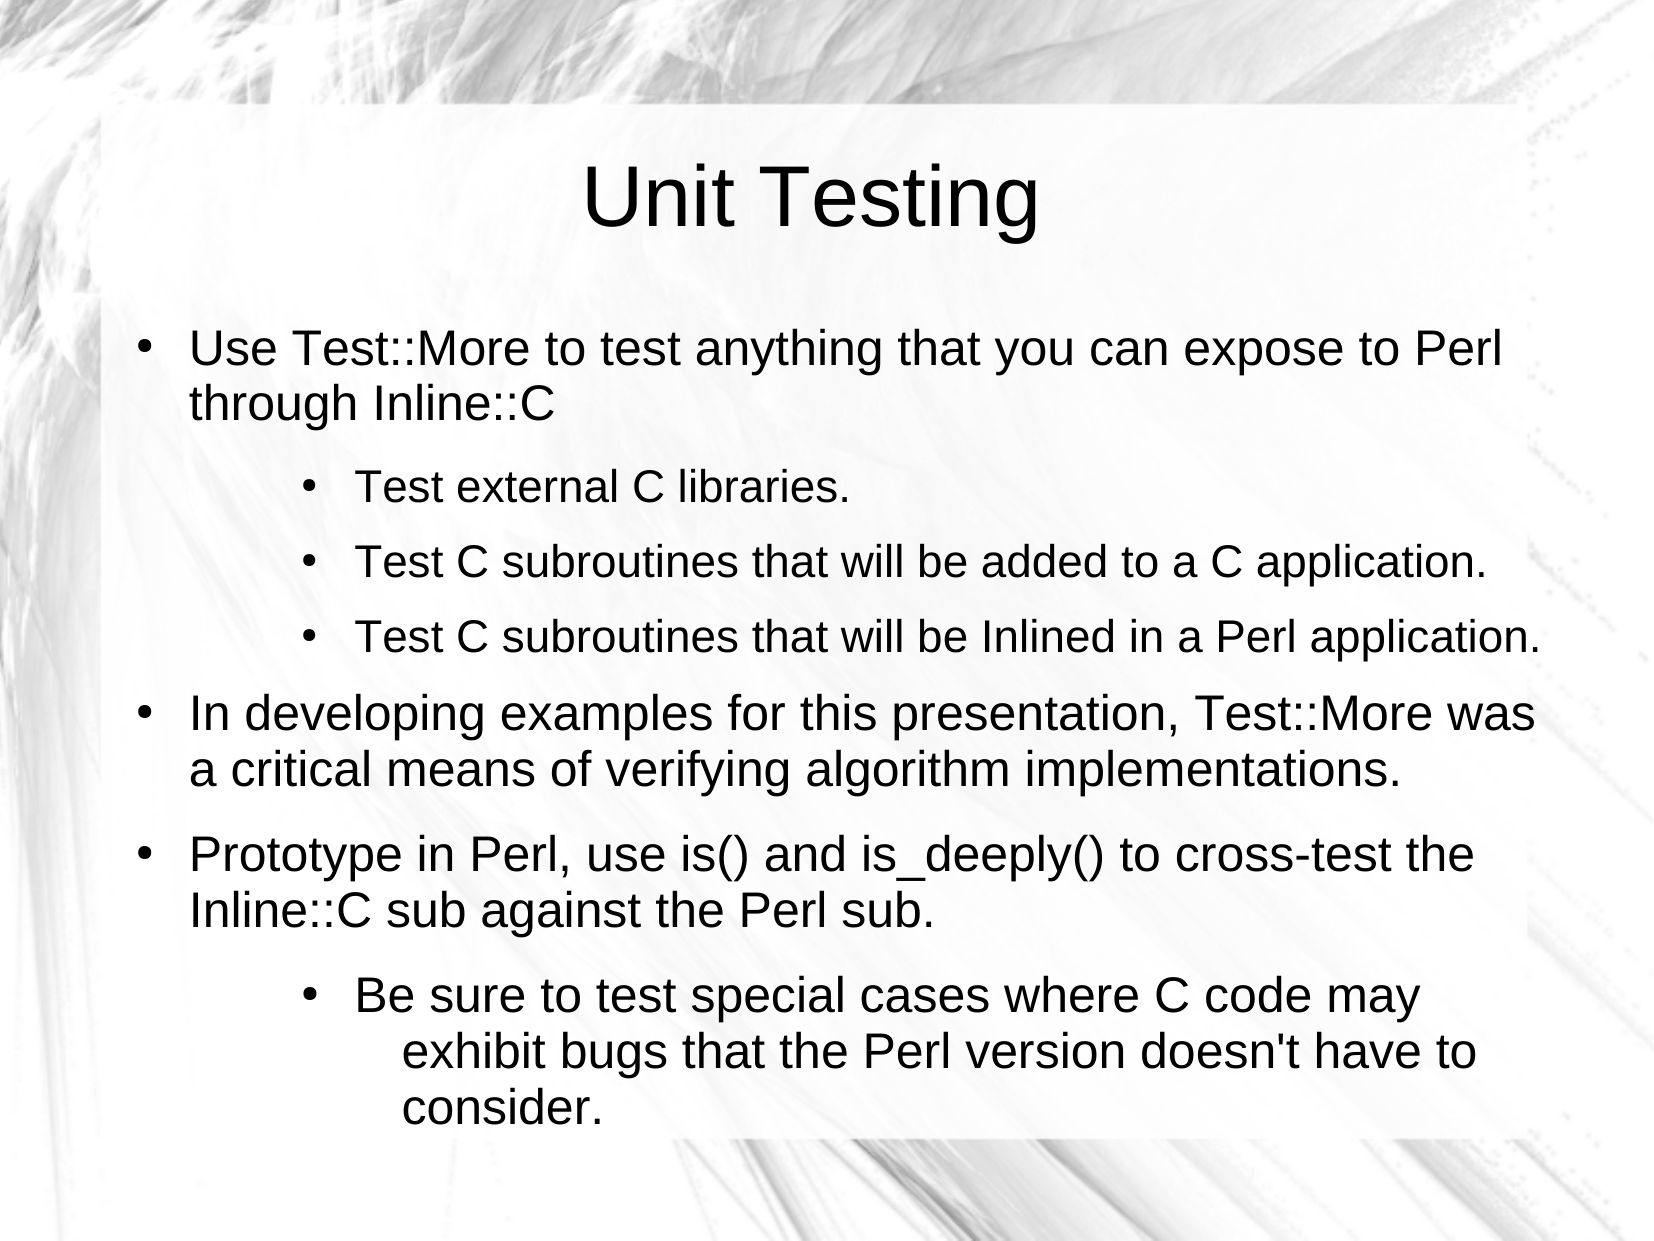

# Unit Testing
Use Test::More to test anything that you can expose to Perl through Inline::C
Test external C libraries.
Test C subroutines that will be added to a C application.
Test C subroutines that will be Inlined in a Perl application.
In developing examples for this presentation, Test::More was a critical means of verifying algorithm implementations.
Prototype in Perl, use is() and is_deeply() to cross-test the Inline::C sub against the Perl sub.
Be sure to test special cases where C code may exhibit bugs that the Perl version doesn't have to consider.